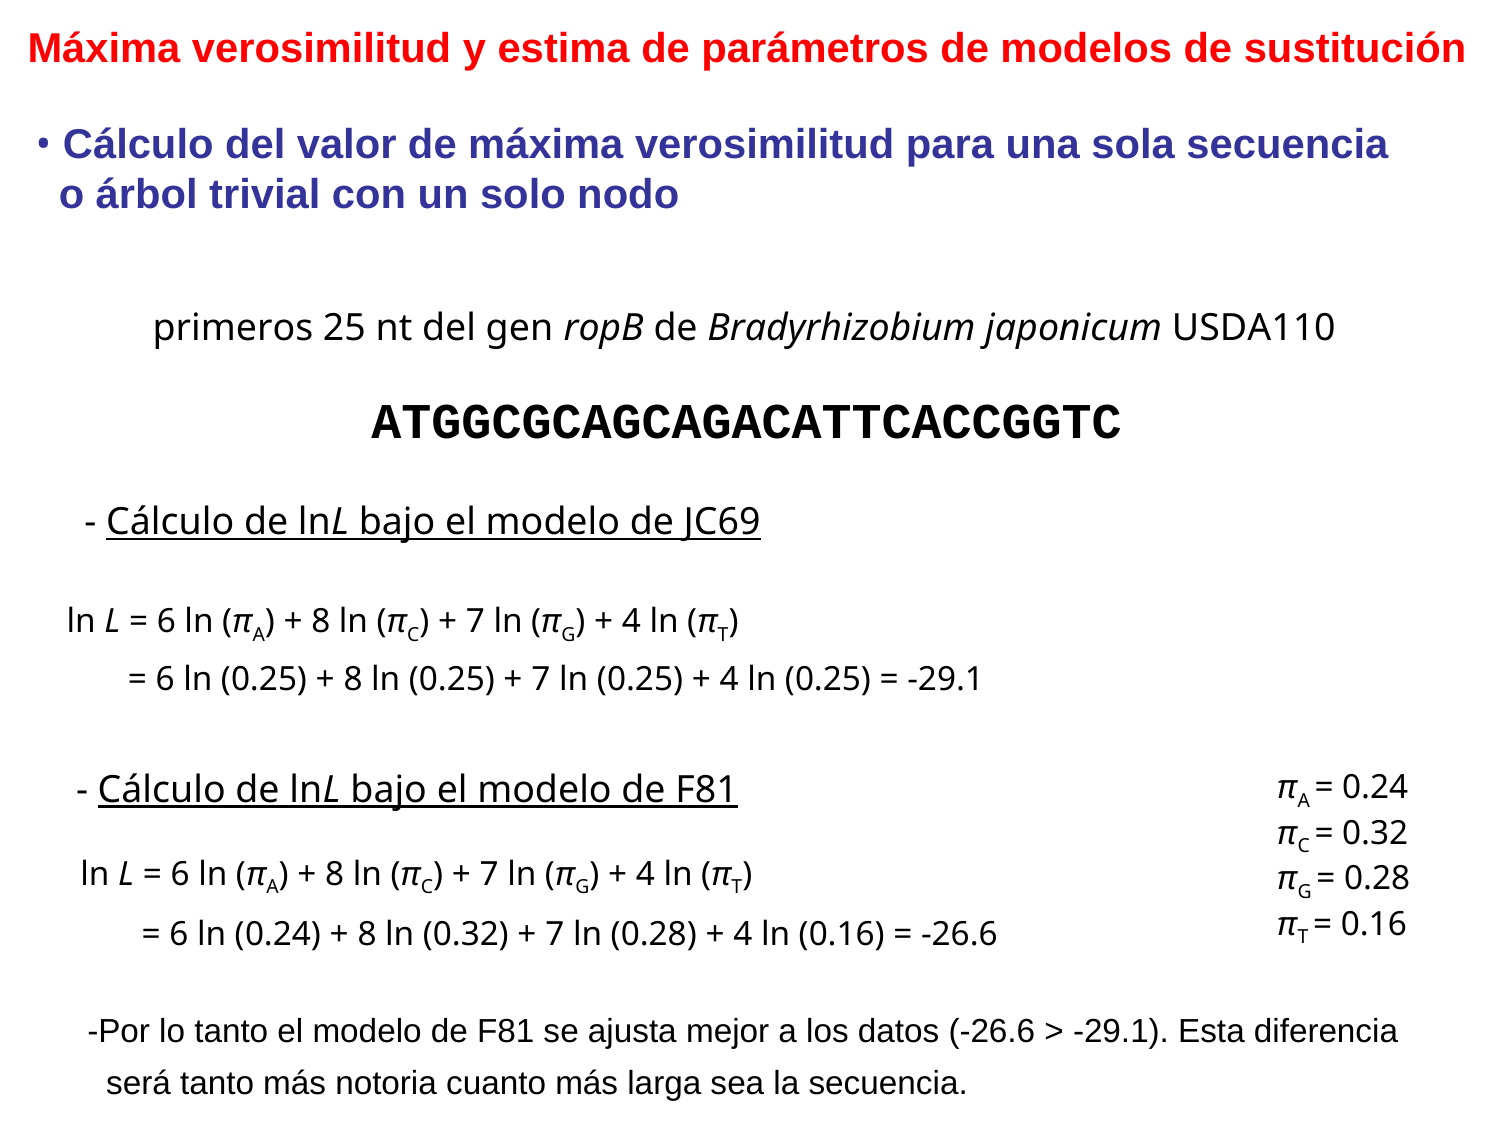

Máxima verosimilitud y estima de parámetros de modelos de sustitución
 Cálculo del valor de máxima verosimilitud para una sola secuencia
 o árbol trivial con un solo nodo
primeros 25 nt del gen ropB de Bradyrhizobium japonicum USDA110
ATGGCGCAGCAGACATTCACCGGTC
- Cálculo de lnL bajo el modelo de JC69
ln L = 6 ln (πA) + 8 ln (πC) + 7 ln (πG) + 4 ln (πT)
 = 6 ln (0.25) + 8 ln (0.25) + 7 ln (0.25) + 4 ln (0.25) = -29.1
- Cálculo de lnL bajo el modelo de F81
πA = 0.24
πC = 0.32
πG = 0.28
πT = 0.16
ln L = 6 ln (πA) + 8 ln (πC) + 7 ln (πG) + 4 ln (πT)
 = 6 ln (0.24) + 8 ln (0.32) + 7 ln (0.28) + 4 ln (0.16) = -26.6
Por lo tanto el modelo de F81 se ajusta mejor a los datos (-26.6 > -29.1). Esta diferencia
 será tanto más notoria cuanto más larga sea la secuencia.